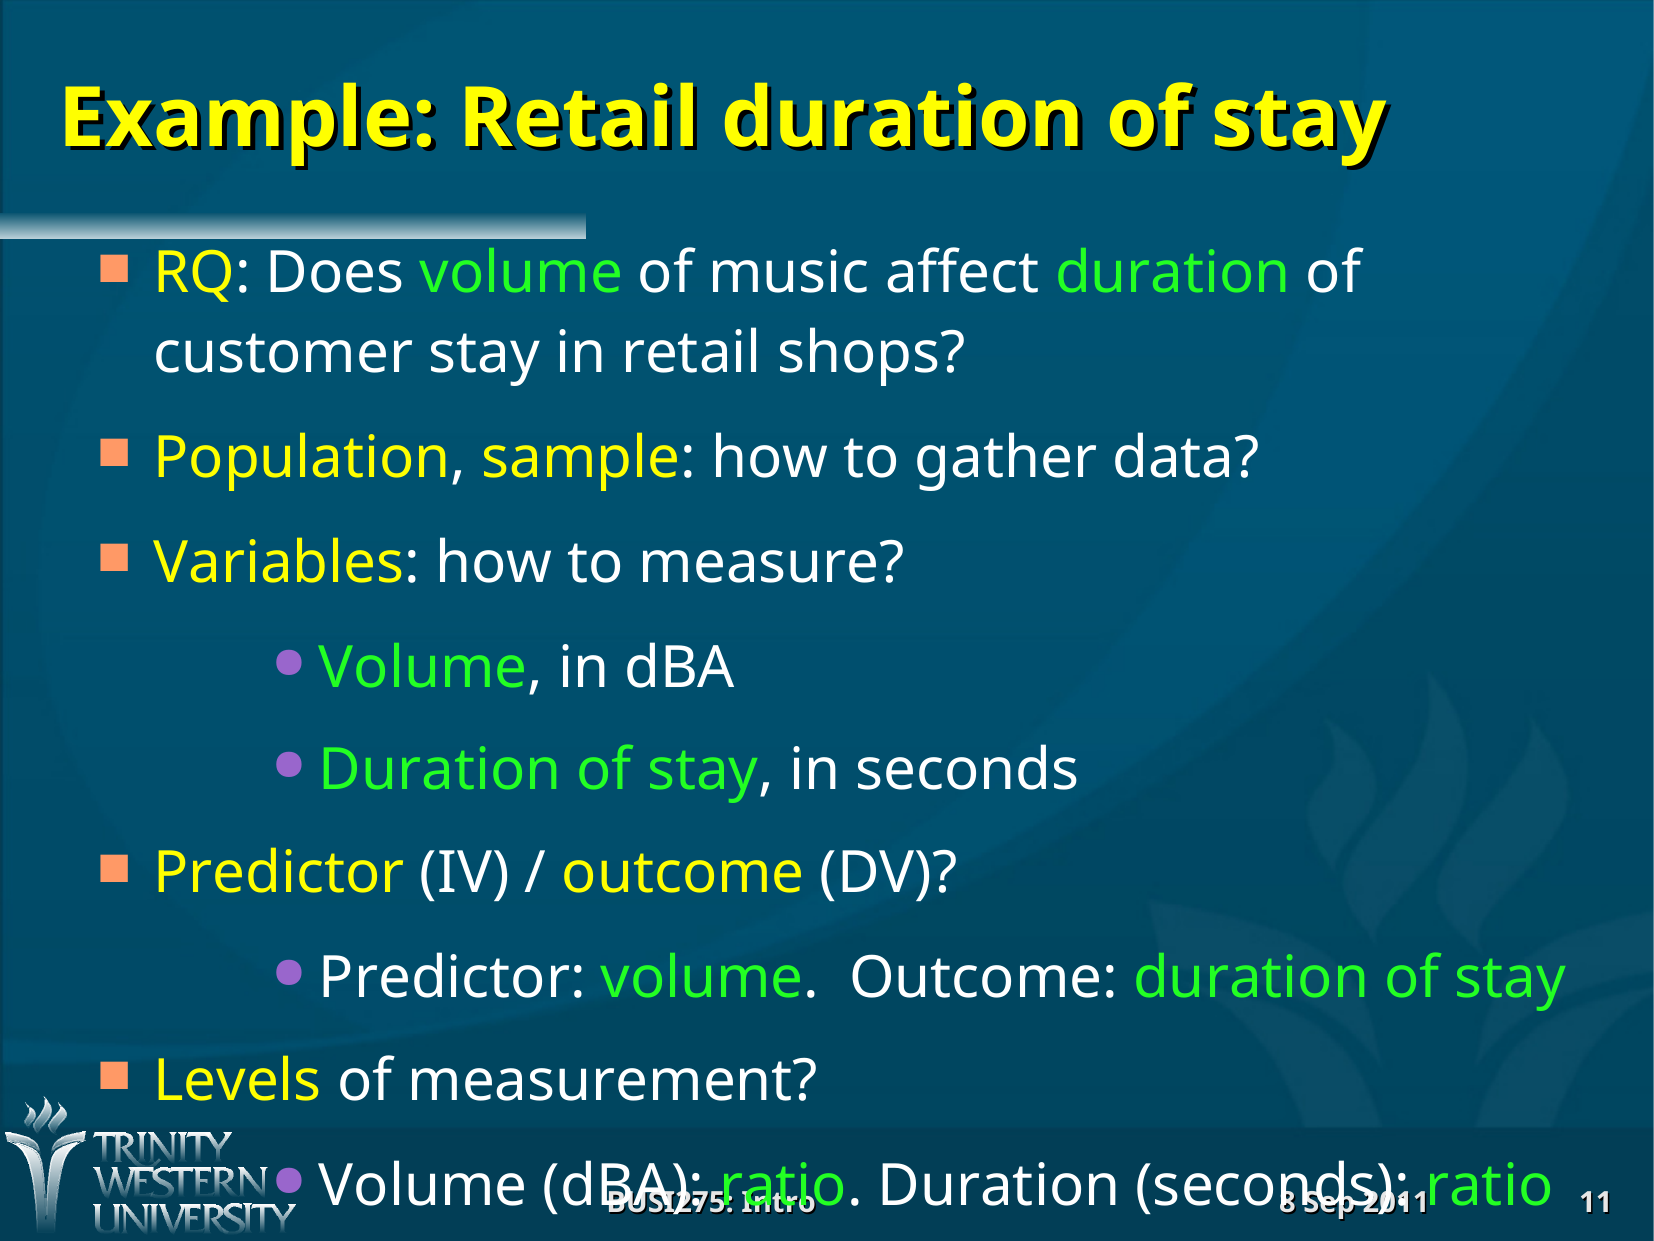

# Example: Retail duration of stay
RQ: Does volume of music affect duration of customer stay in retail shops?
Population, sample: how to gather data?
Variables: how to measure?
Volume, in dBA
Duration of stay, in seconds
Predictor (IV) / outcome (DV)?
Predictor: volume. Outcome: duration of stay
Levels of measurement?
Volume (dBA): ratio. Duration (seconds): ratio
Moving beyond: what other factors affect duration?
BUSI275: Intro
8 Sep 2011
11